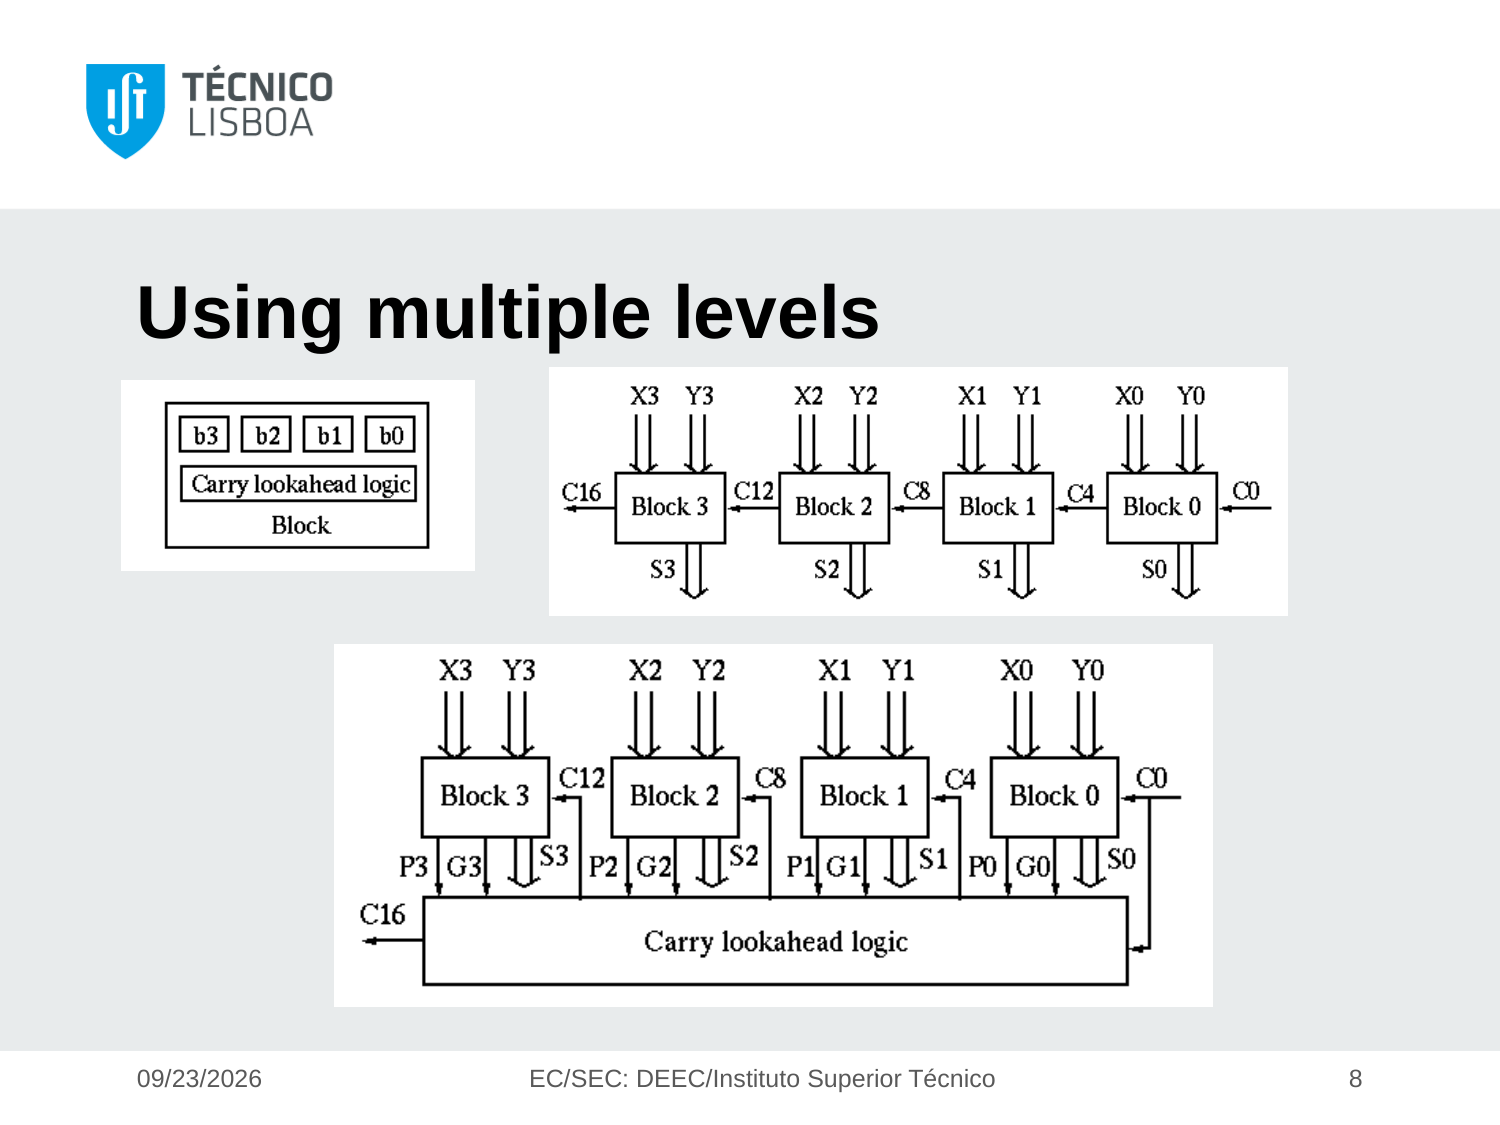

# Using multiple levels
EC/SEC: DEEC/Instituto Superior Técnico
3